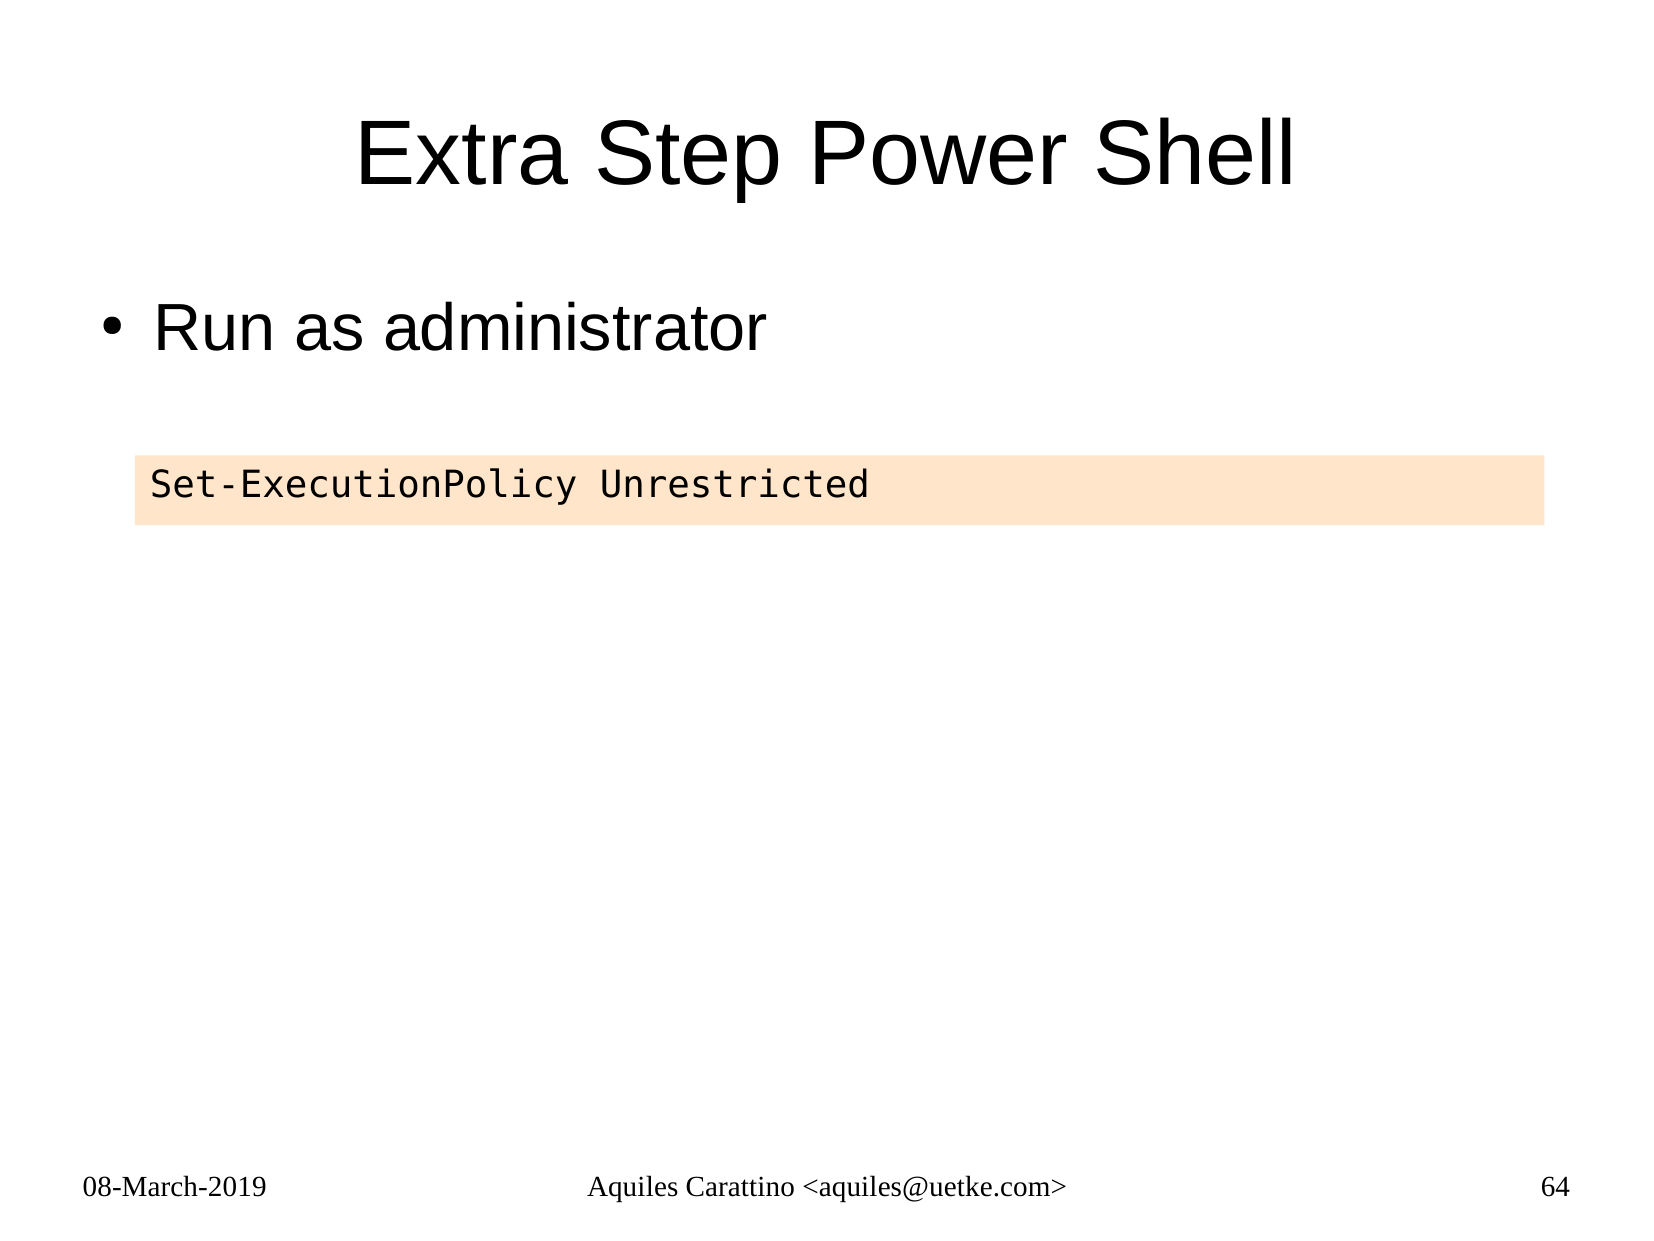

# Extra Step Power Shell
Run as administrator
Set-ExecutionPolicy Unrestricted
08-March-2019
Aquiles Carattino <aquiles@uetke.com>
64